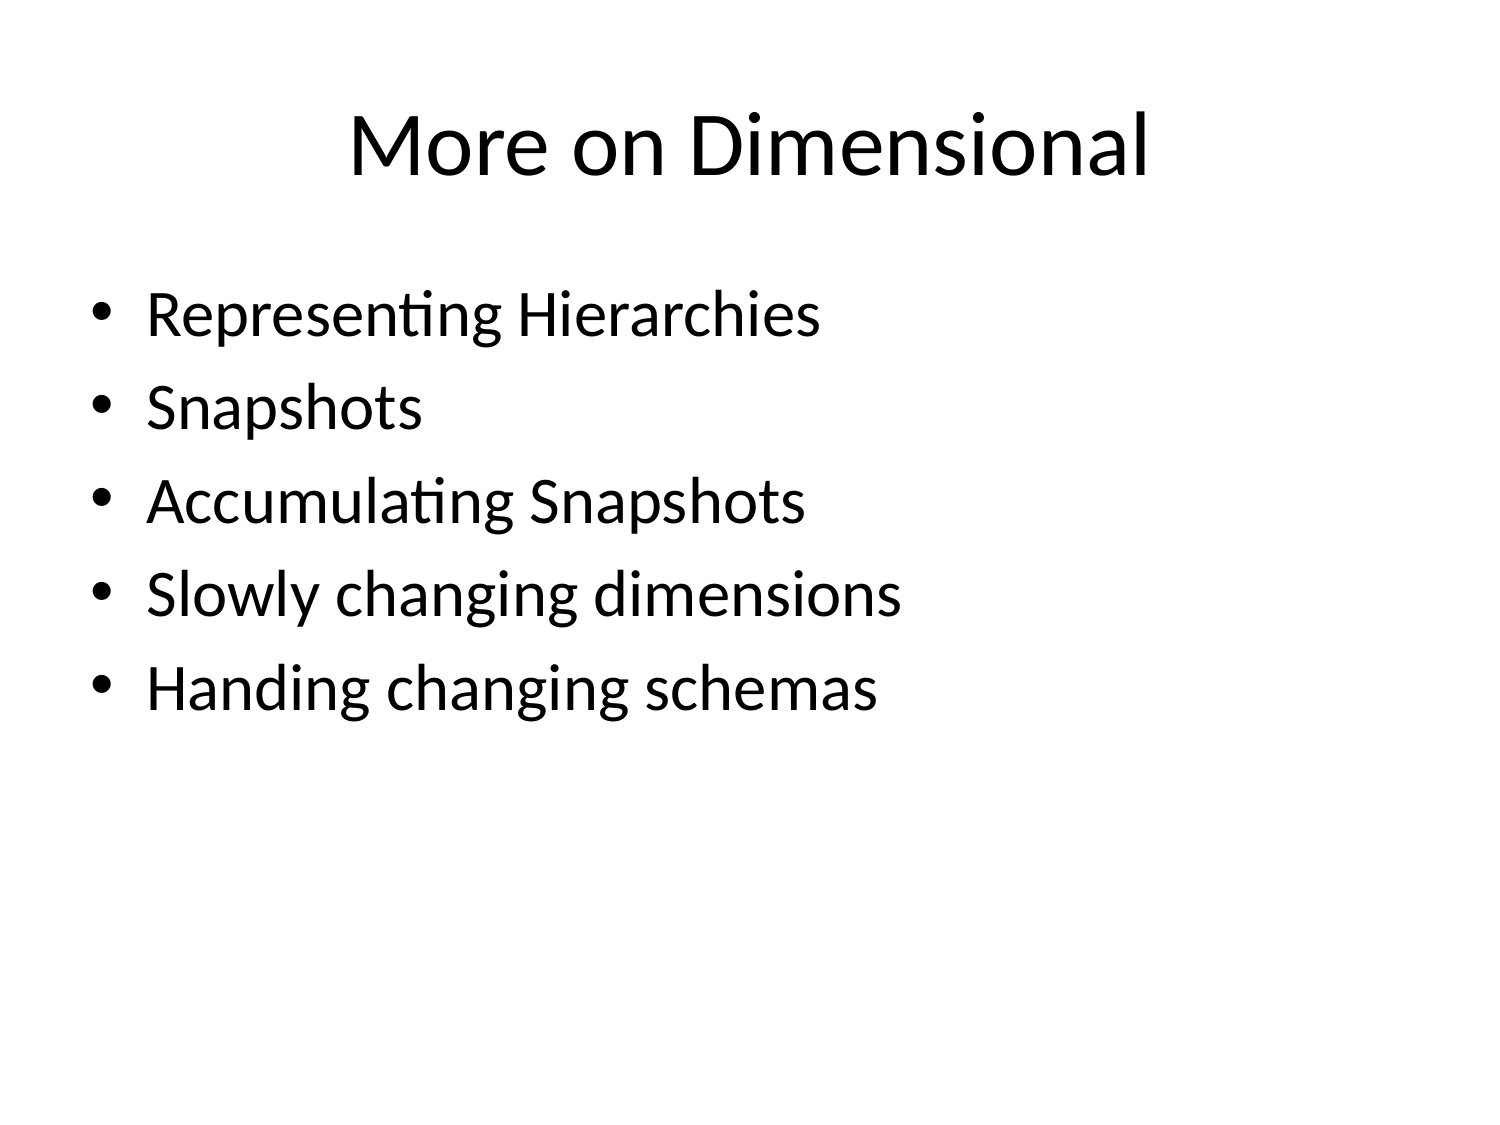

# More on Dimensional
Representing Hierarchies
Snapshots
Accumulating Snapshots
Slowly changing dimensions
Handing changing schemas